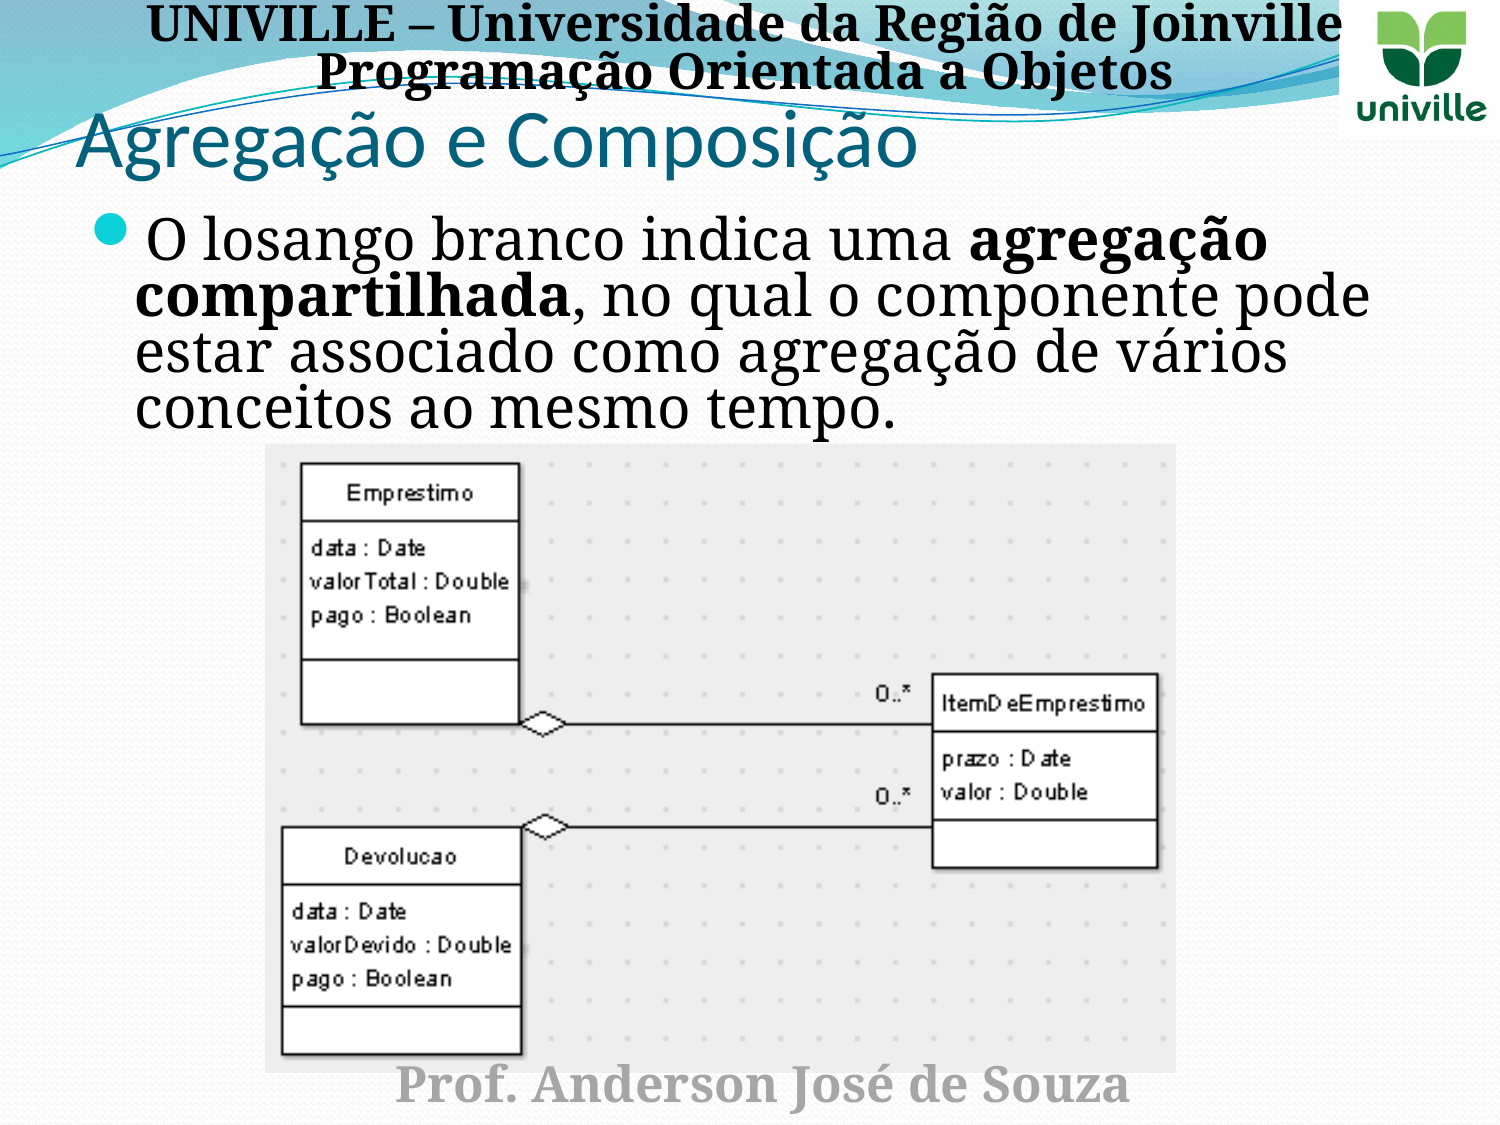

UNIVILLE – Universidade da Região de Joinville
Programação Orientada a Objetos
# Agregação e Composição
O losango branco indica uma agregação compartilhada, no qual o componente pode estar associado como agregação de vários conceitos ao mesmo tempo.
Prof. Anderson José de Souza